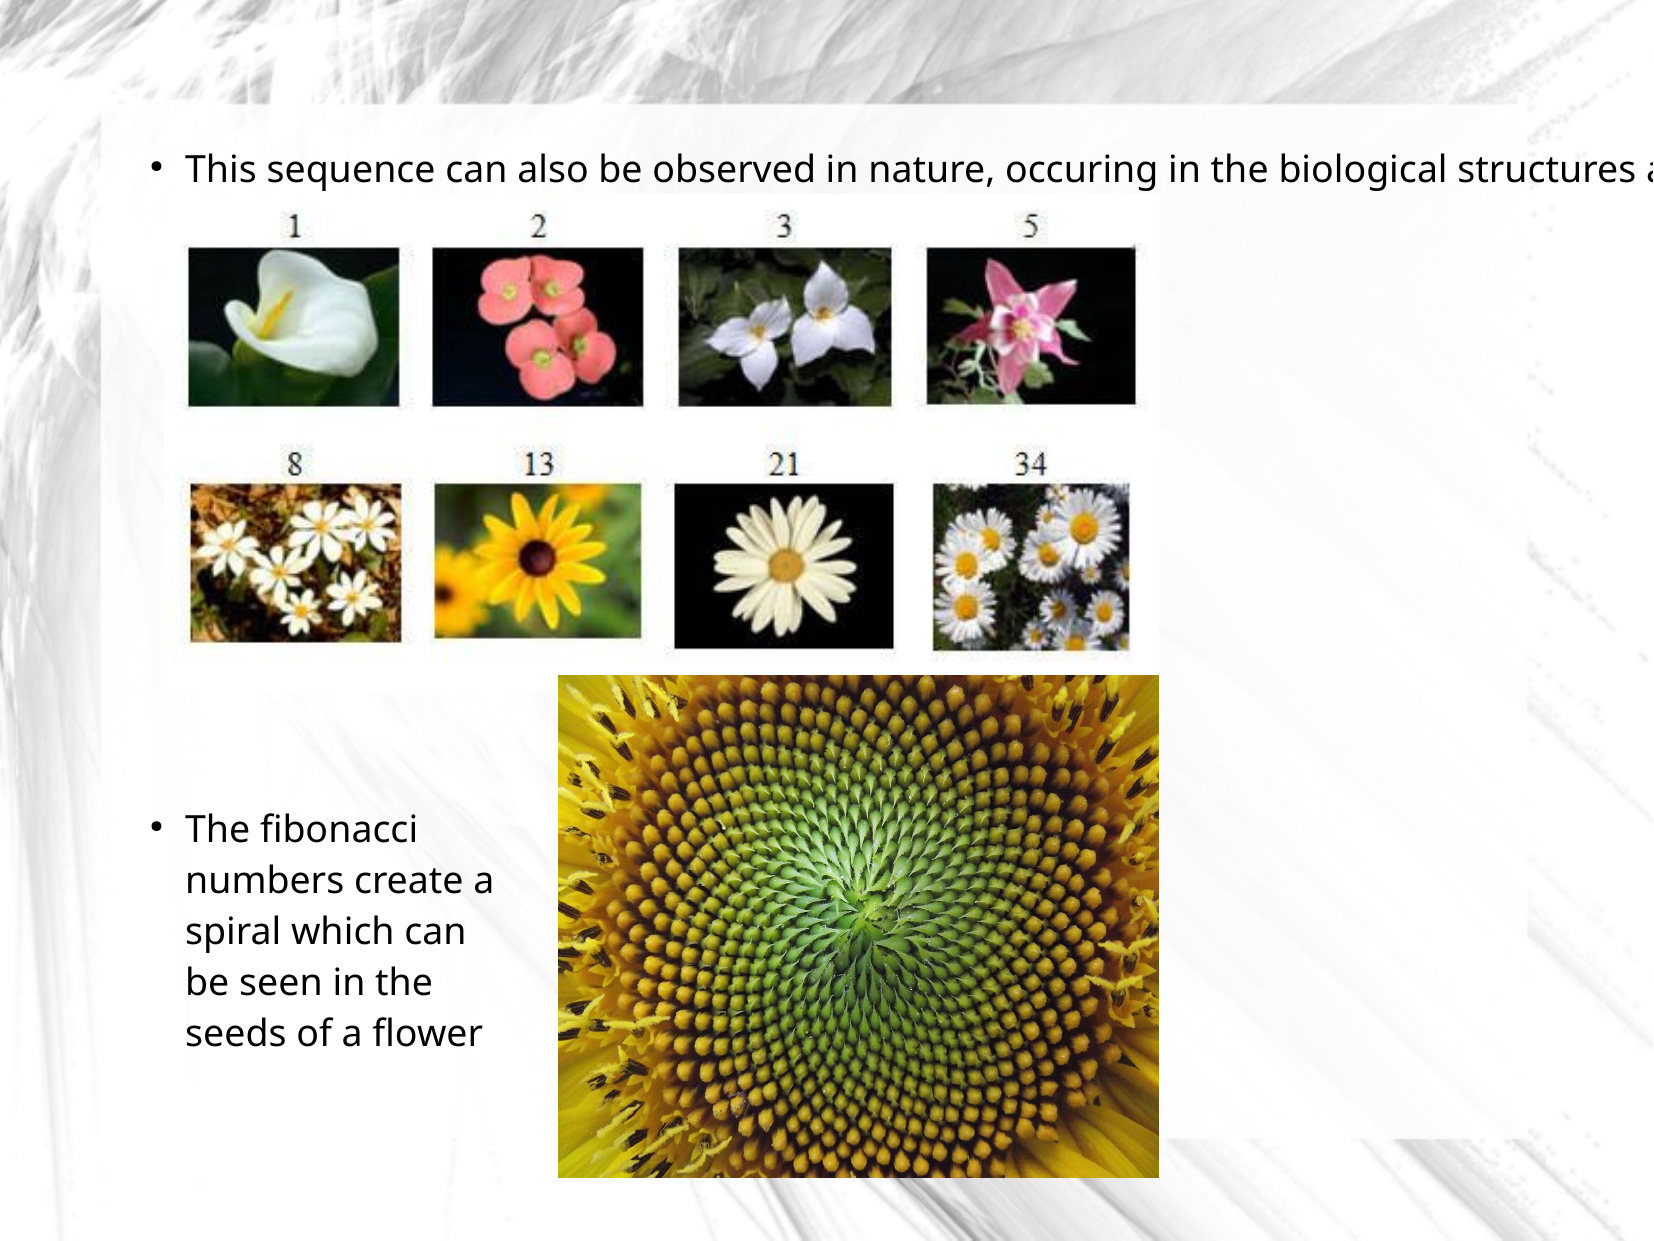

This sequence can also be observed in nature, occuring in the biological structures and forms of life.
The fibonacci numbers create a spiral which can be seen in the seeds of a flower